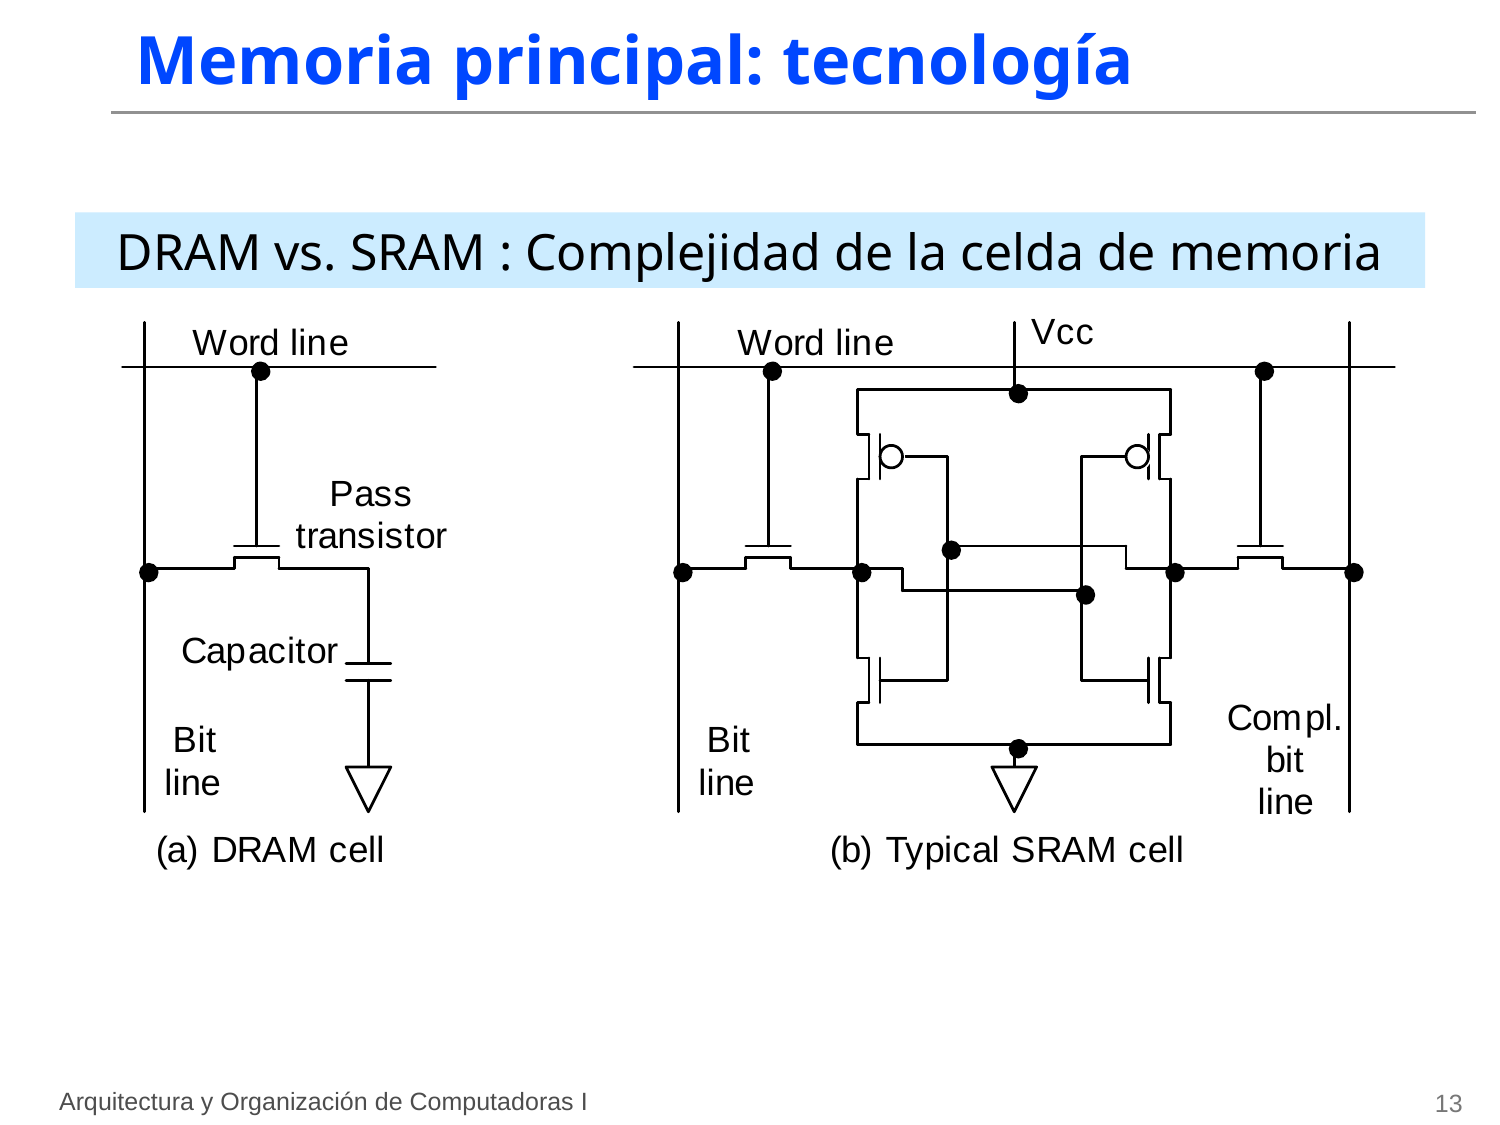

# Memoria principal: tecnología
DRAM vs. SRAM : Complejidad de la celda de memoria
13